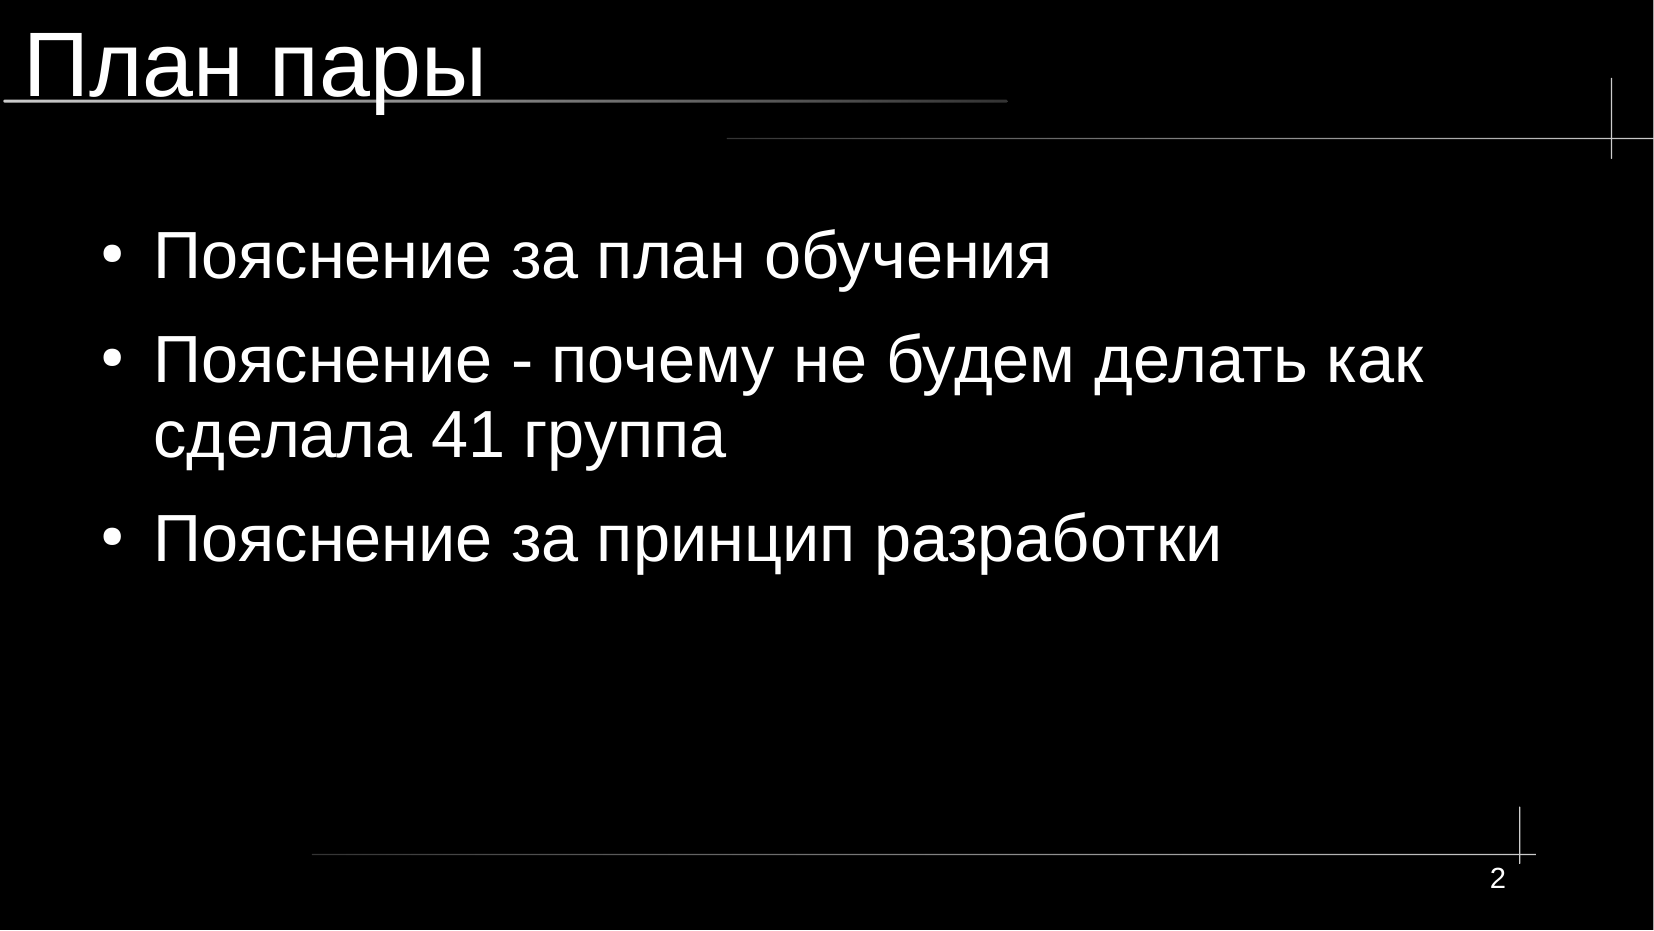

# План пары
Пояснение за план обучения
Пояснение - почему не будем делать как сделала 41 группа
Пояснение за принцип разработки
2